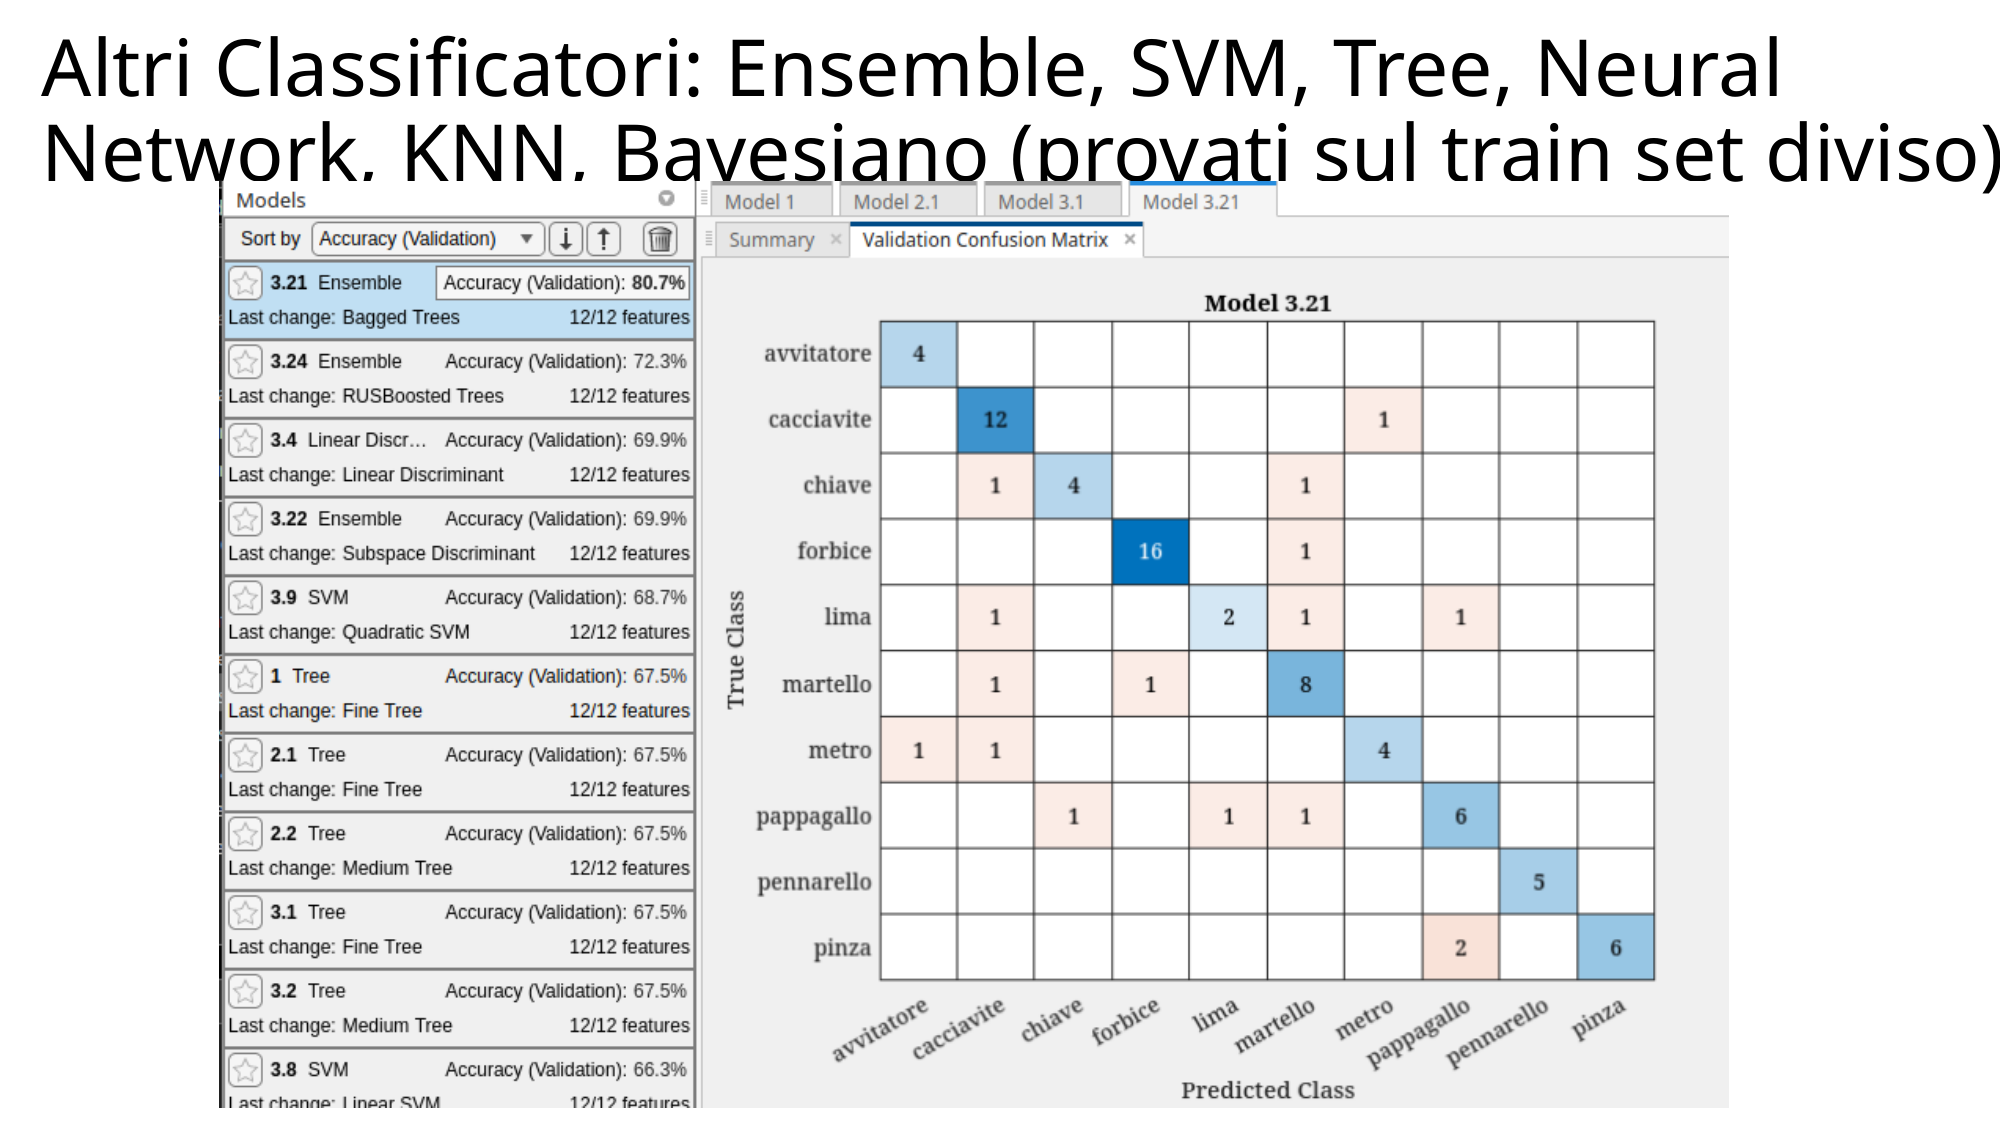

# Altri Classificatori: Ensemble, SVM, Tree, Neural Network, KNN, Bayesiano (provati sul train set diviso)